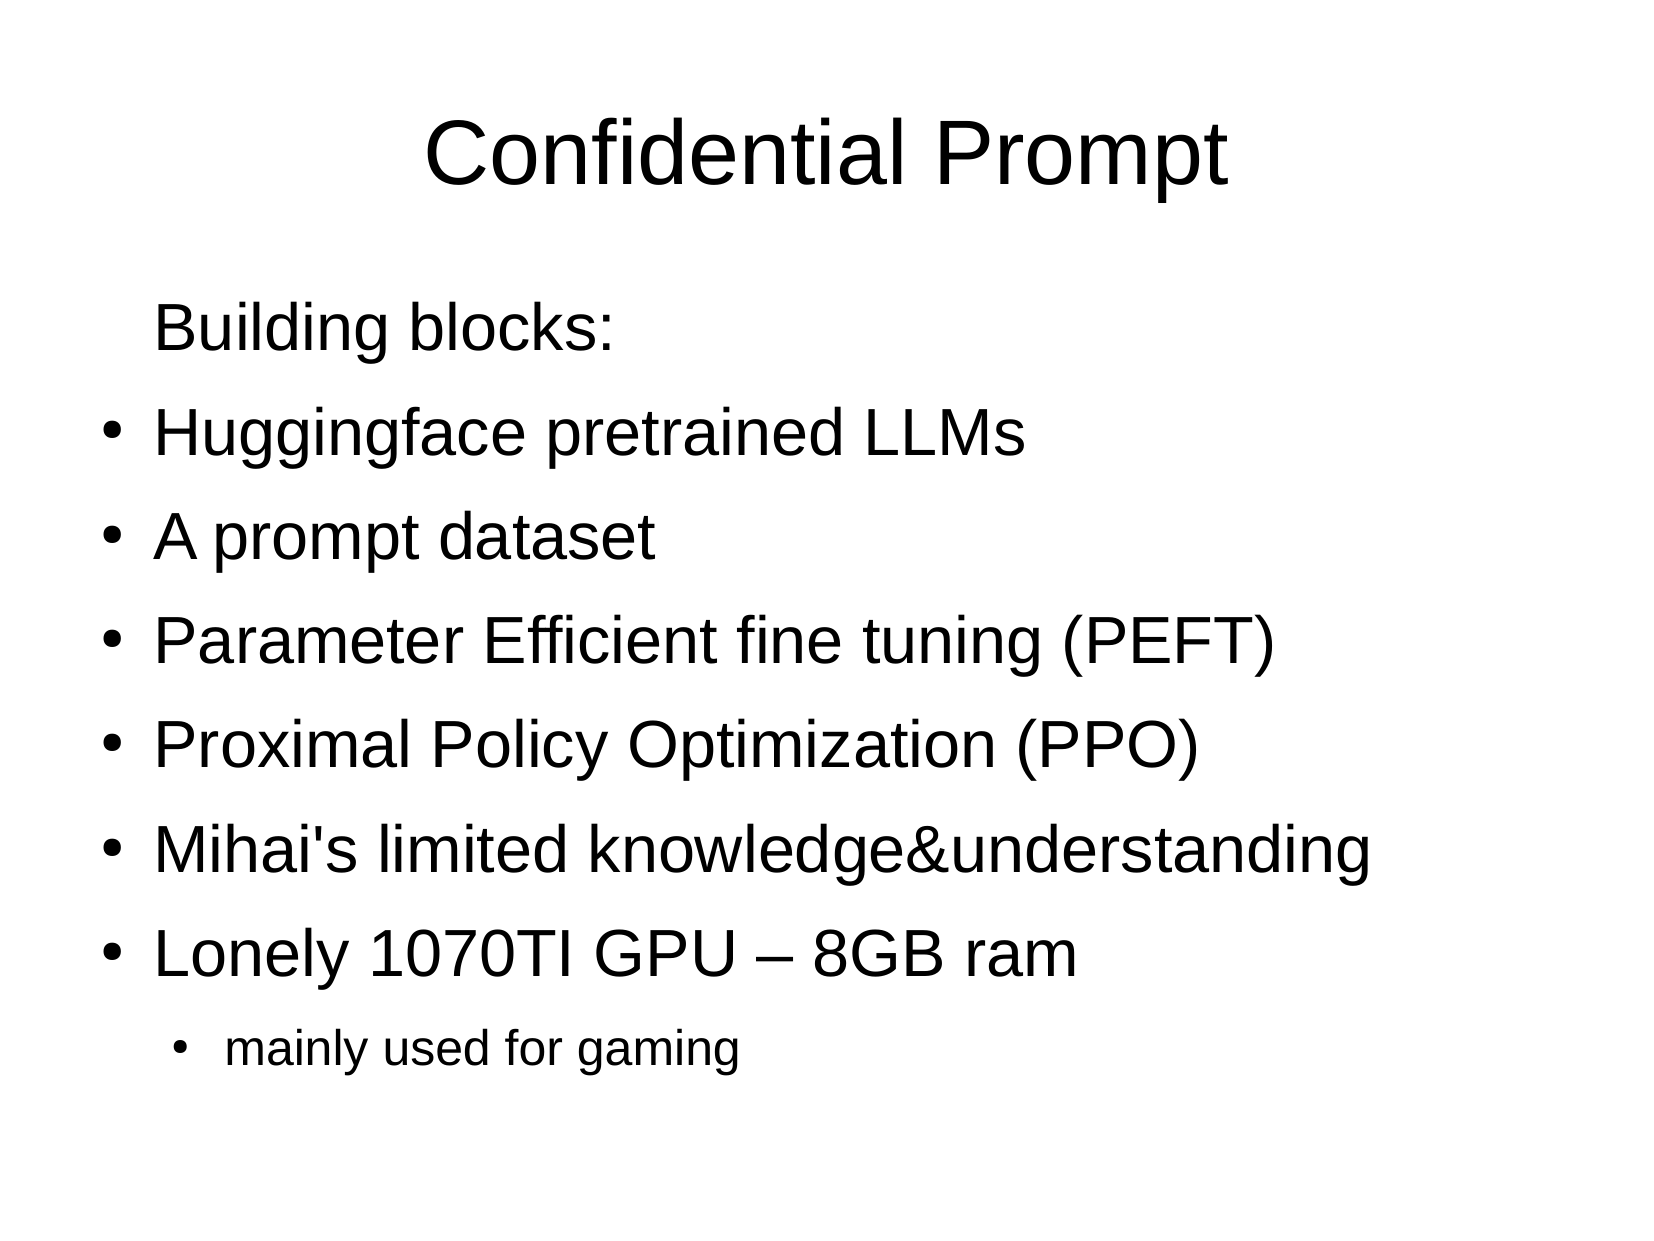

# Confidential Prompt
Building blocks:
Huggingface pretrained LLMs
A prompt dataset
Parameter Efficient fine tuning (PEFT)
Proximal Policy Optimization (PPO)
Mihai's limited knowledge&understanding
Lonely 1070TI GPU – 8GB ram
mainly used for gaming